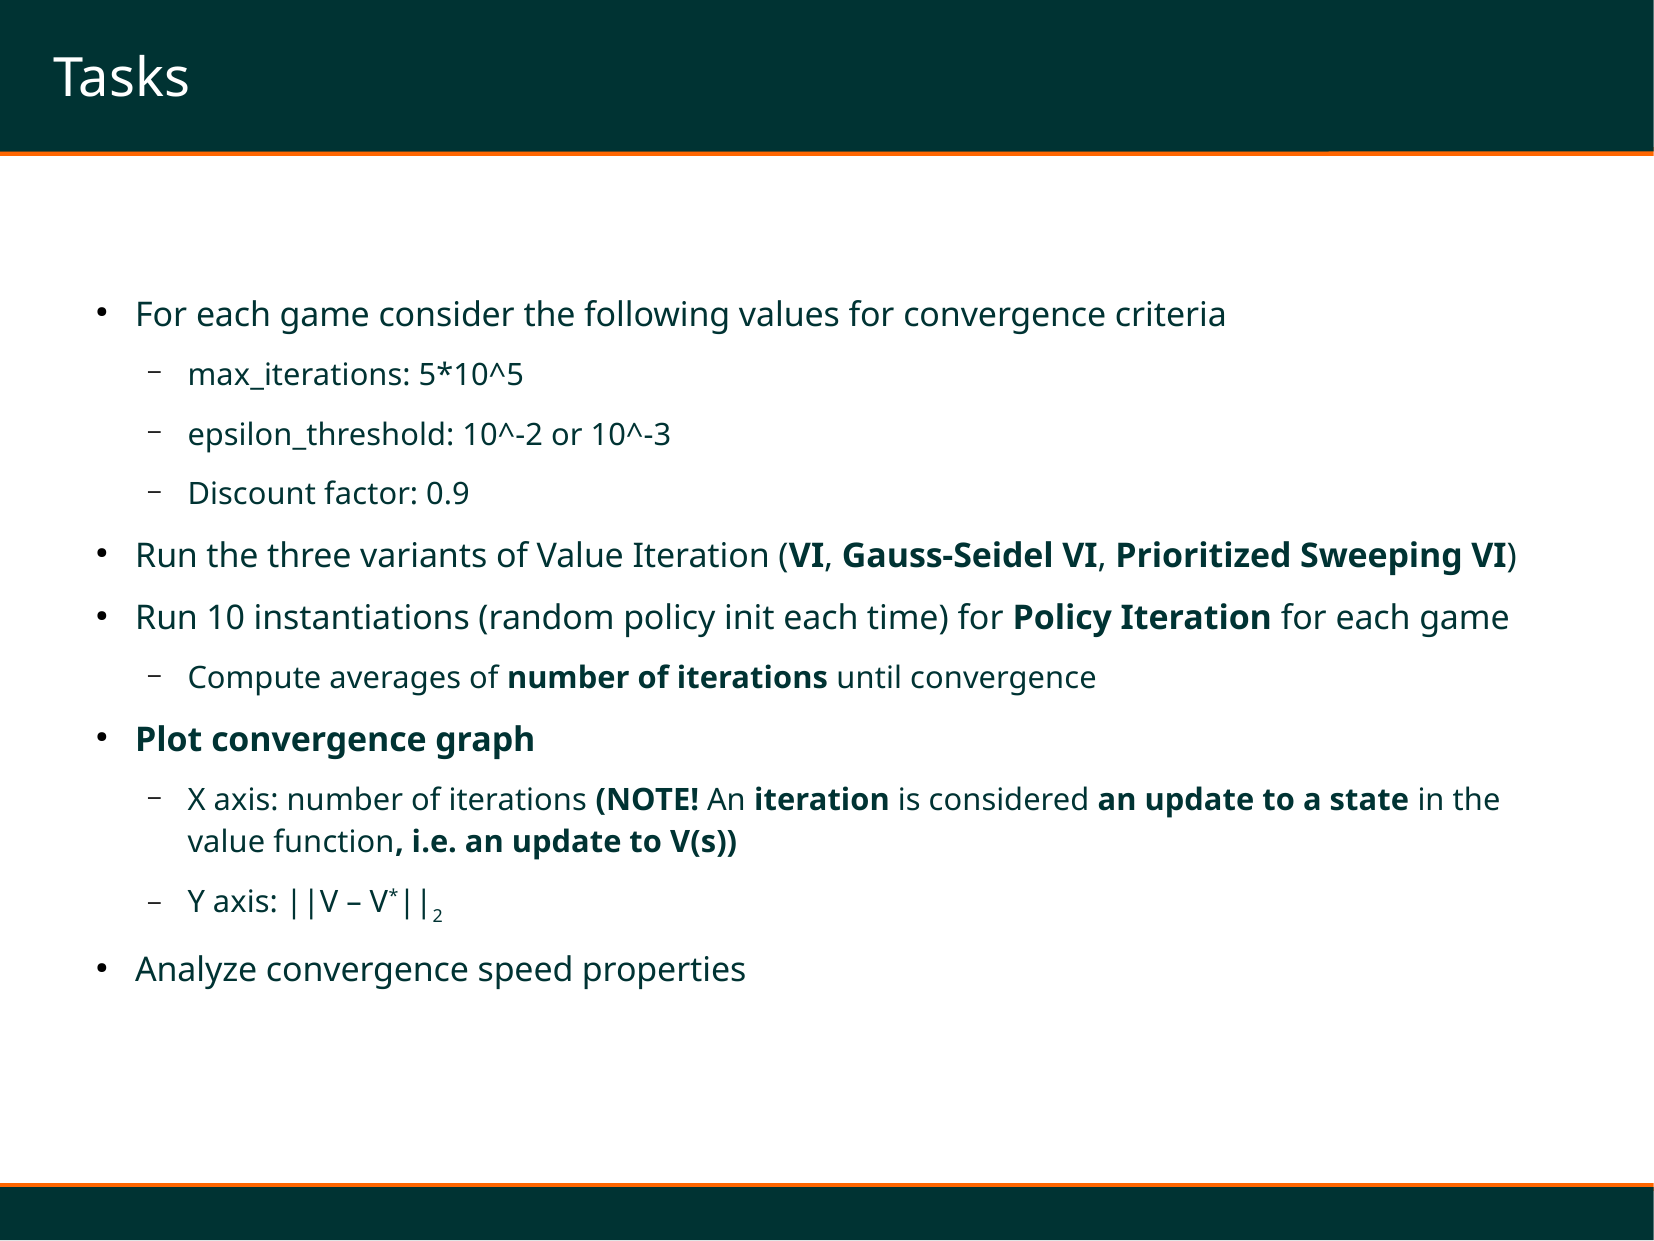

# Tasks
For each game consider the following values for convergence criteria
max_iterations: 5*10^5
epsilon_threshold: 10^-2 or 10^-3
Discount factor: 0.9
Run the three variants of Value Iteration (VI, Gauss-Seidel VI, Prioritized Sweeping VI)
Run 10 instantiations (random policy init each time) for Policy Iteration for each game
Compute averages of number of iterations until convergence
Plot convergence graph
X axis: number of iterations (NOTE! An iteration is considered an update to a state in the value function, i.e. an update to V(s))
Y axis: ||V – V*||2
Analyze convergence speed properties